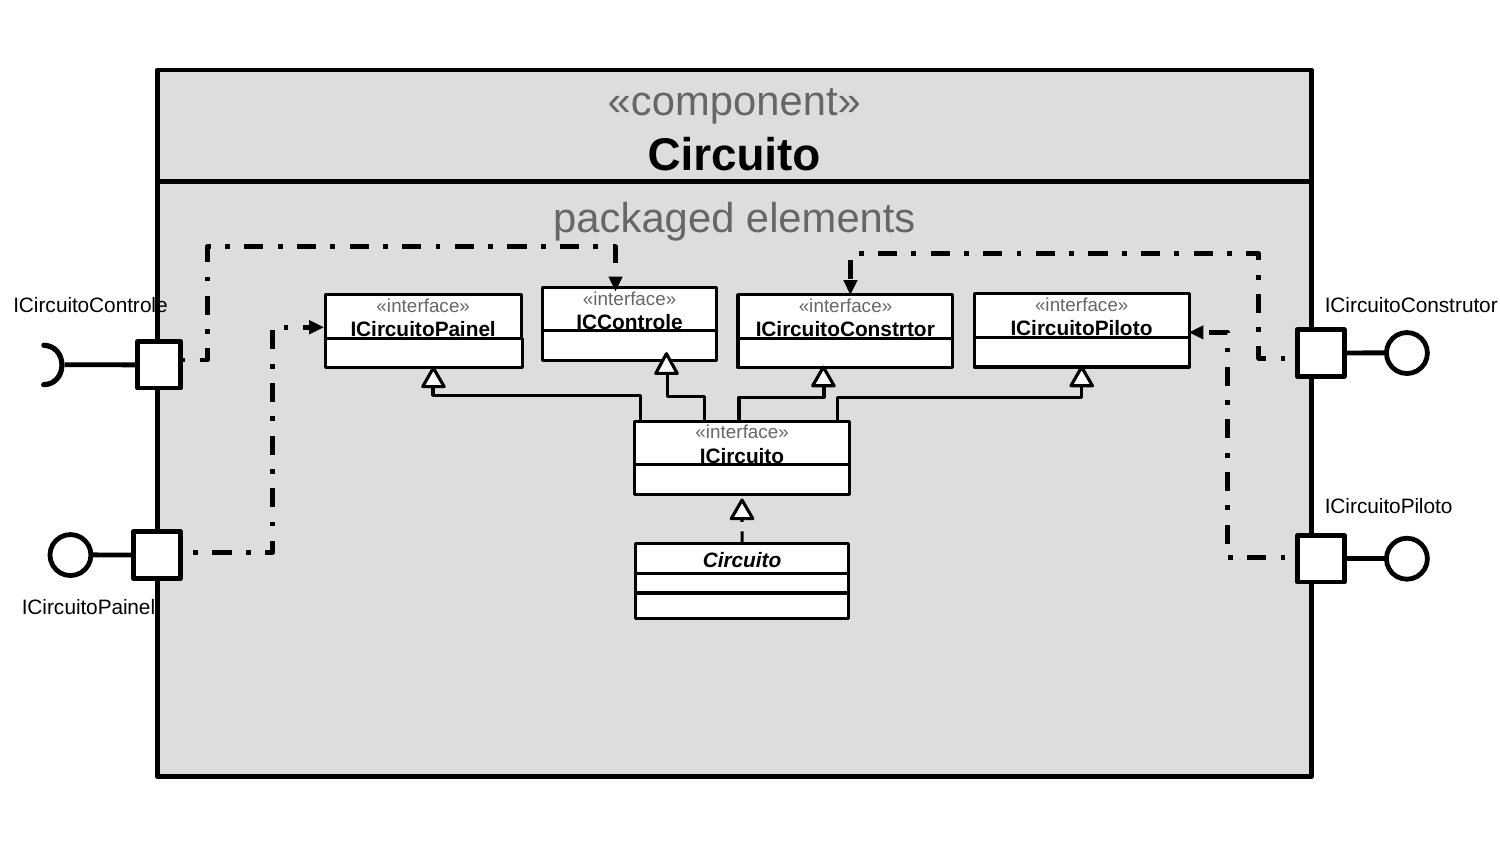

«component»
Circuito
packaged elements
ICircuitoControle
ICircuitoConstrutor
«interface»
ICControle
«interface»
ICircuitoPiloto
«interface»
ICircuitoPainel
«interface»
ICircuitoConstrtor
«interface»
ICircuito
ICircuitoPiloto
Circuito
ICircuitoPainel